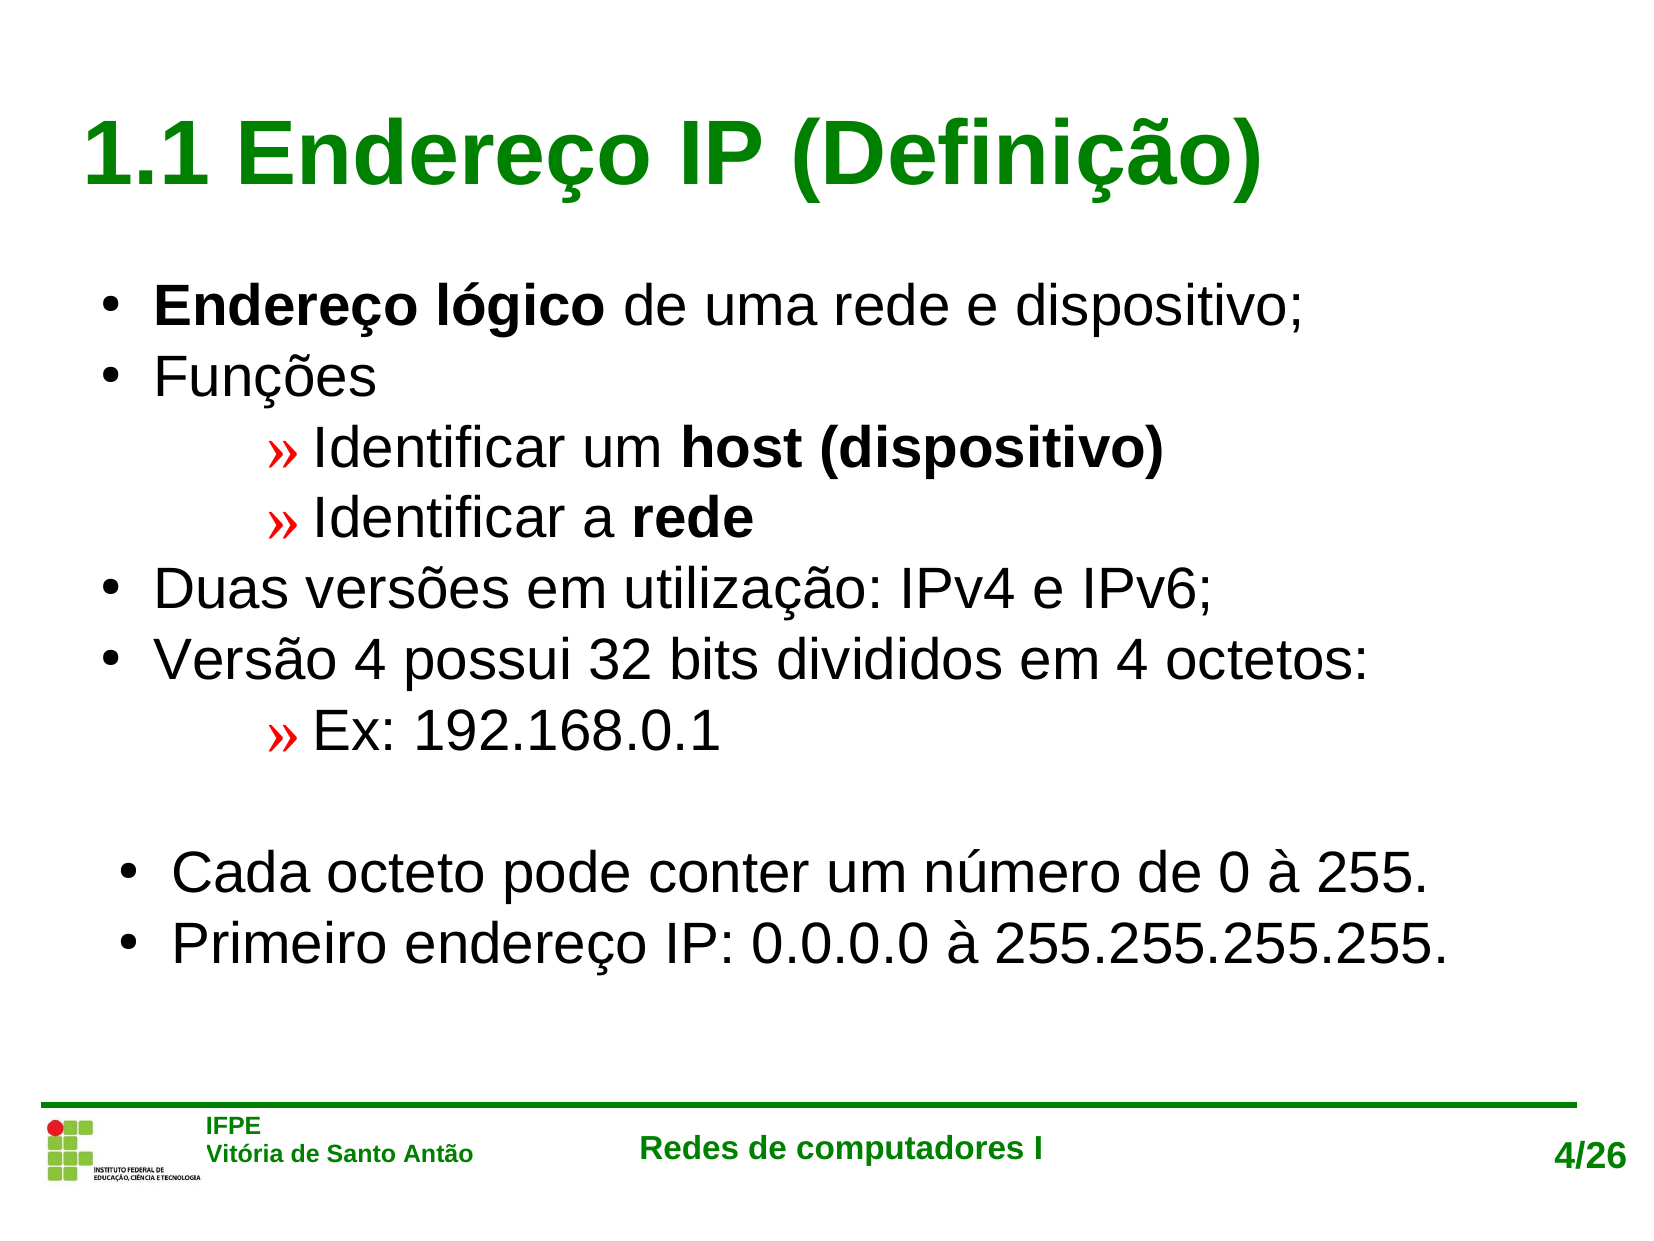

# 1.1 Endereço IP (Definição)
Endereço lógico de uma rede e dispositivo;
Funções
Identificar um host (dispositivo)
Identificar a rede
Duas versões em utilização: IPv4 e IPv6;
Versão 4 possui 32 bits divididos em 4 octetos:
Ex: 192.168.0.1
Cada octeto pode conter um número de 0 à 255.
Primeiro endereço IP: 0.0.0.0 à 255.255.255.255.